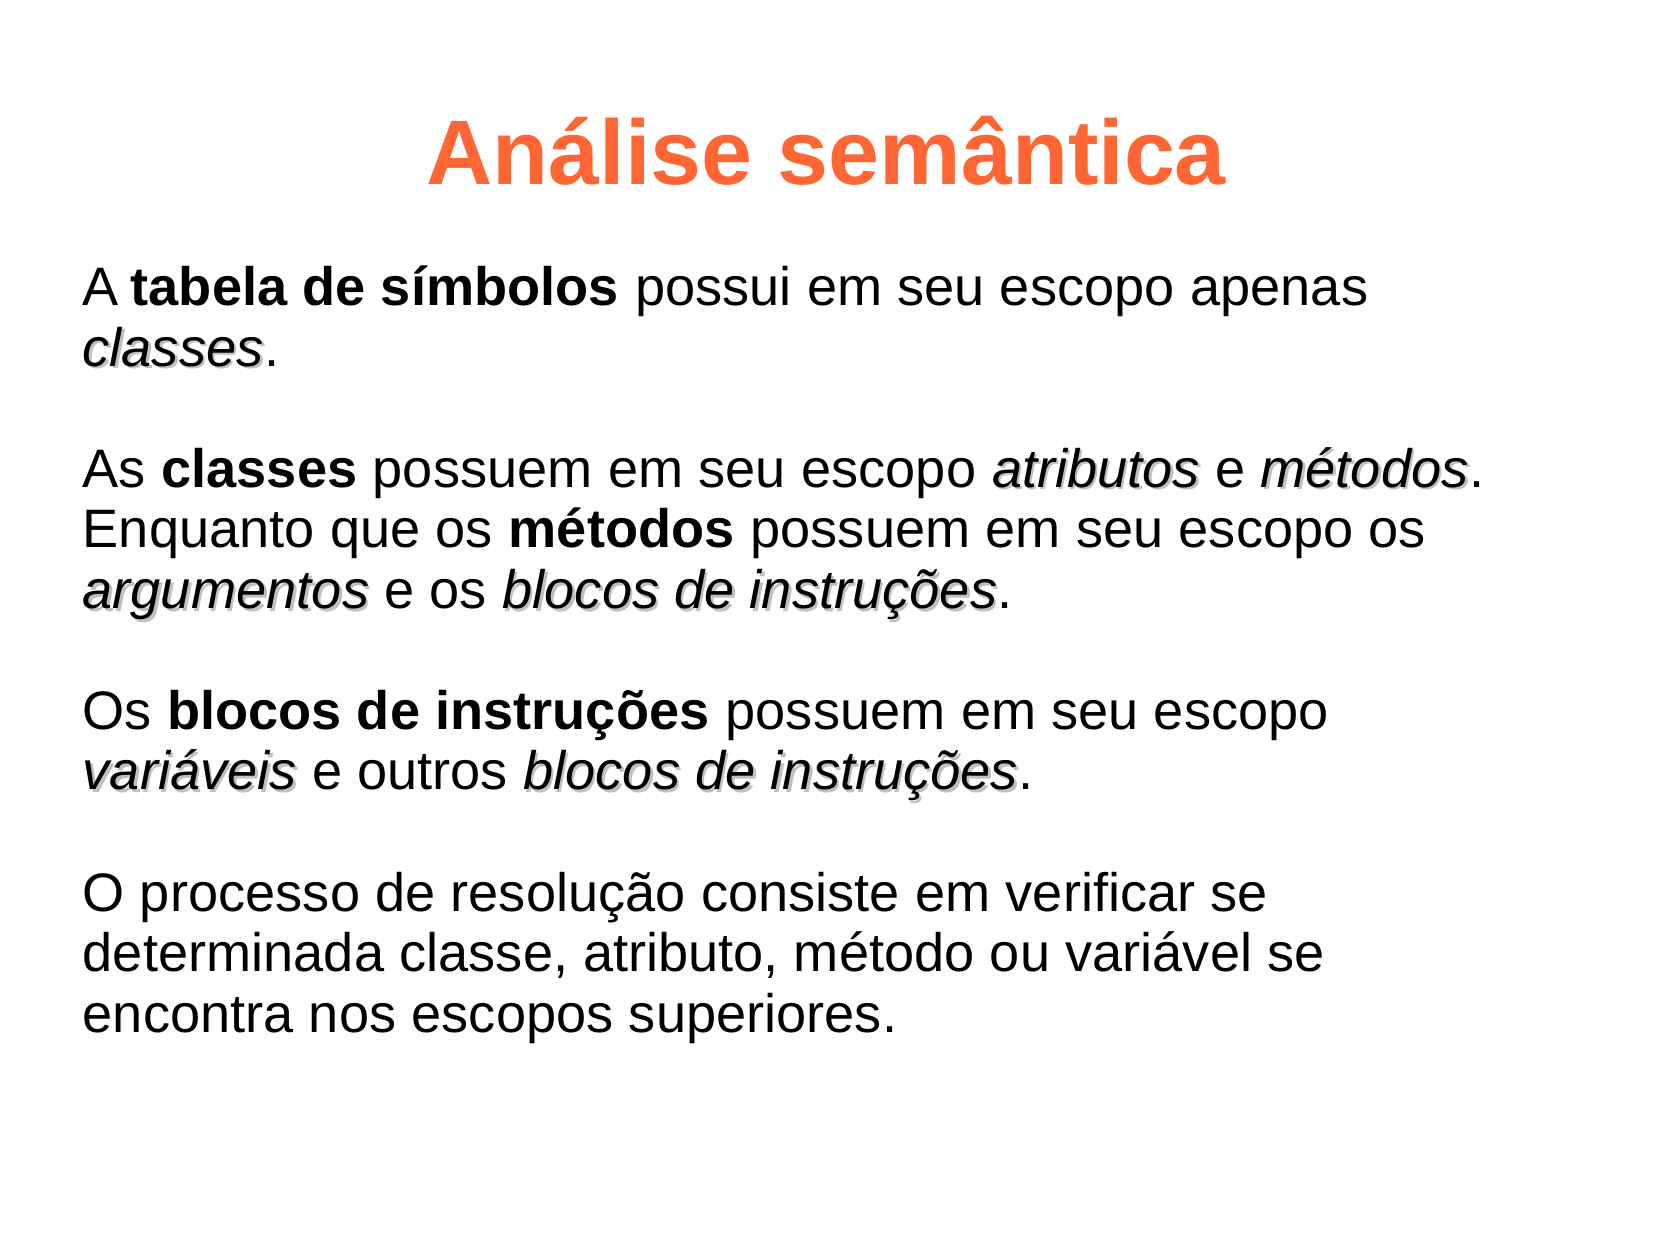

# Análise semântica
A tabela de símbolos possui em seu escopo apenas classes.
As classes possuem em seu escopo atributos e métodos. Enquanto que os métodos possuem em seu escopo os argumentos e os blocos de instruções.
Os blocos de instruções possuem em seu escopo variáveis e outros blocos de instruções.
O processo de resolução consiste em verificar se determinada classe, atributo, método ou variável se encontra nos escopos superiores.